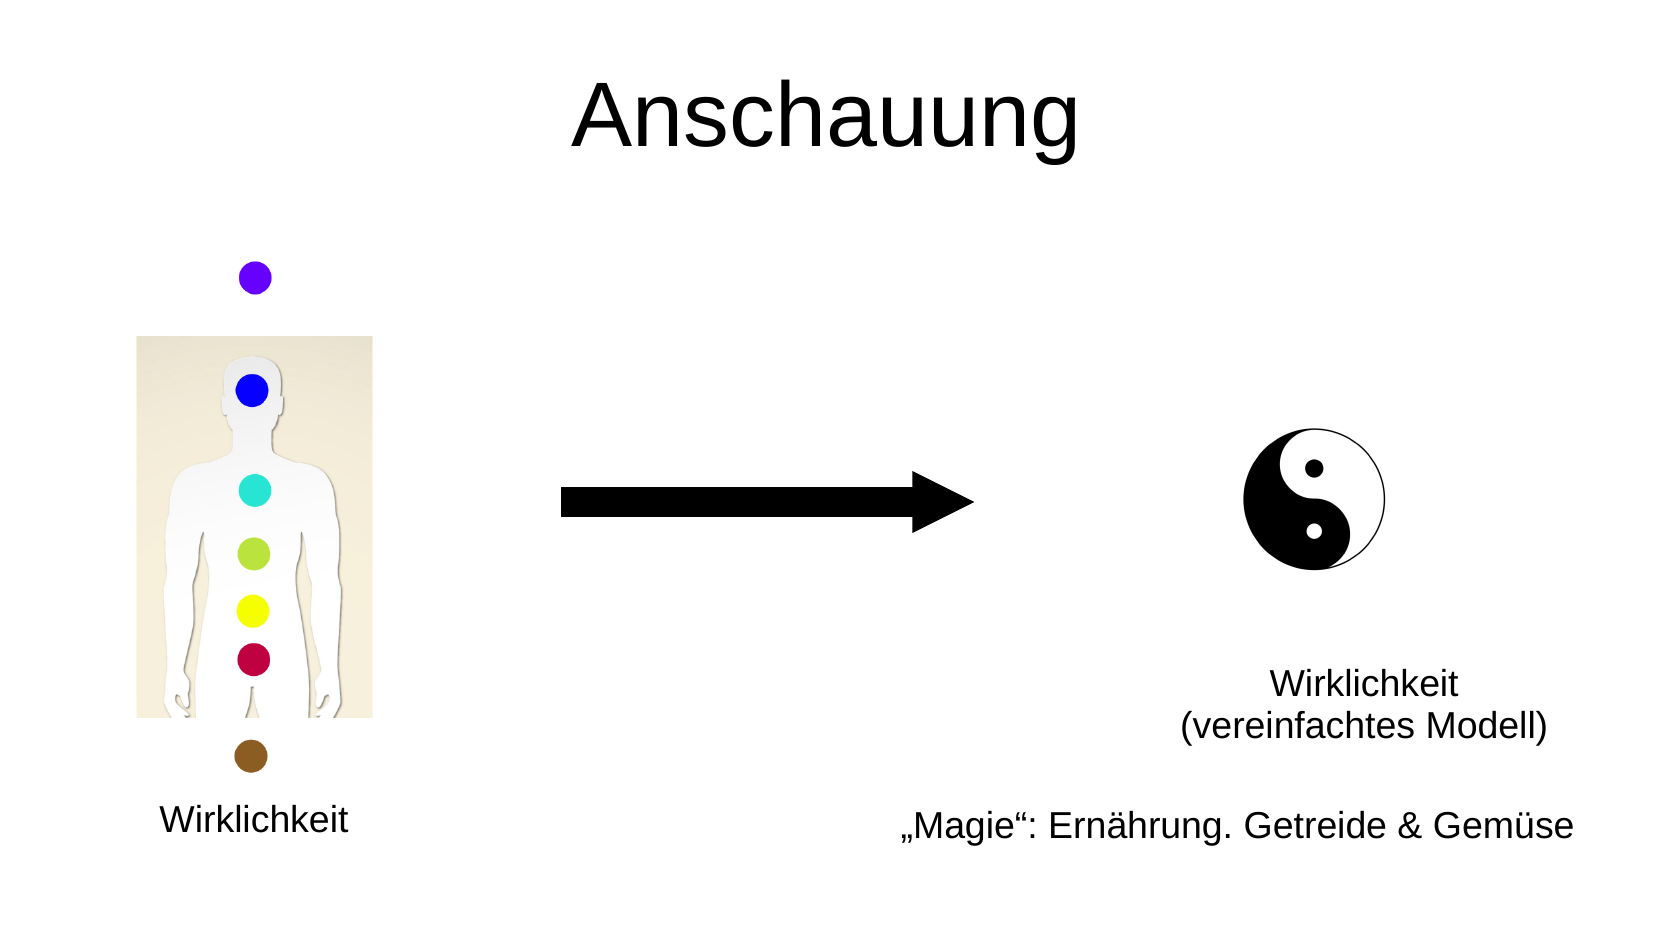

# Anschauung
Wirklichkeit (vereinfachtes Modell)
Wirklichkeit
„Magie“: Ernährung. Getreide & Gemüse